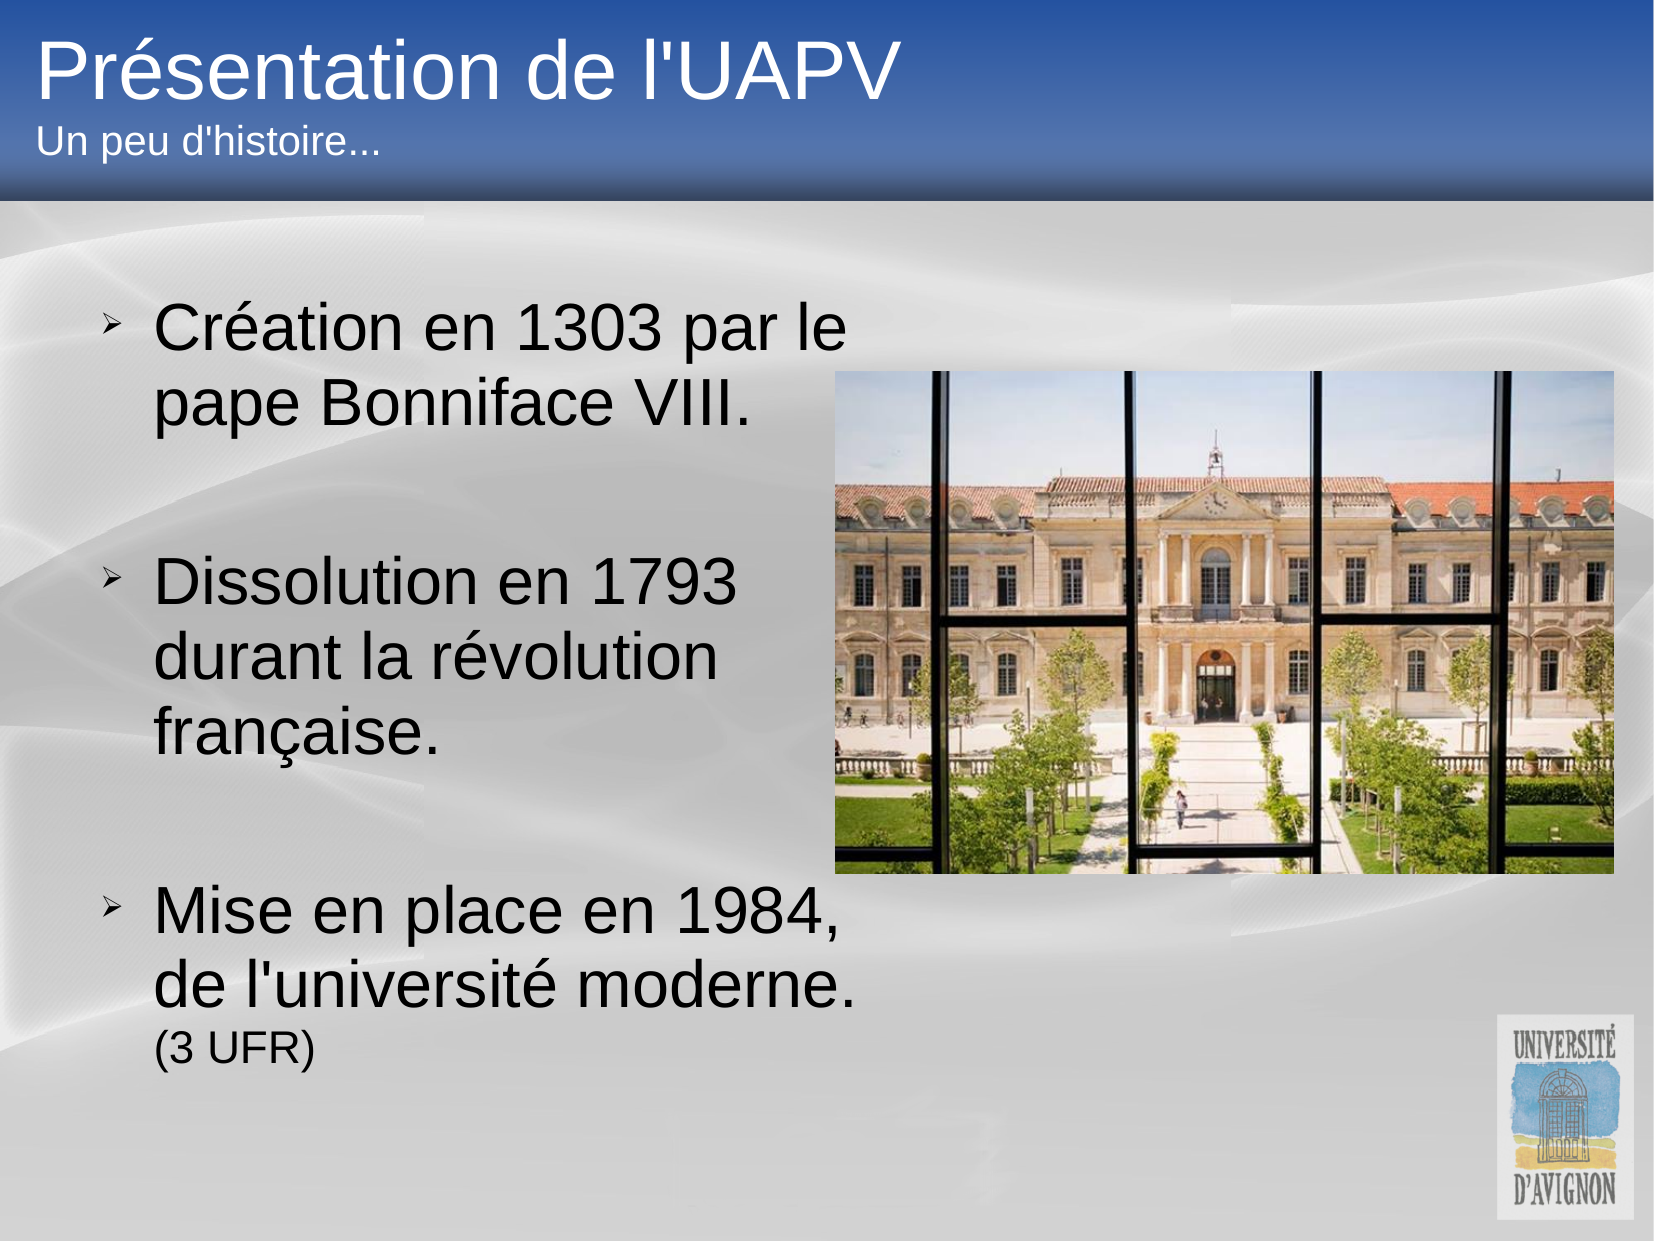

# Présentation de l'UAPV Un peu d'histoire...
Création en 1303 par le pape Bonniface VIII.
Dissolution en 1793 durant la révolution française.
Mise en place en 1984, de l'université moderne.
(3 UFR)